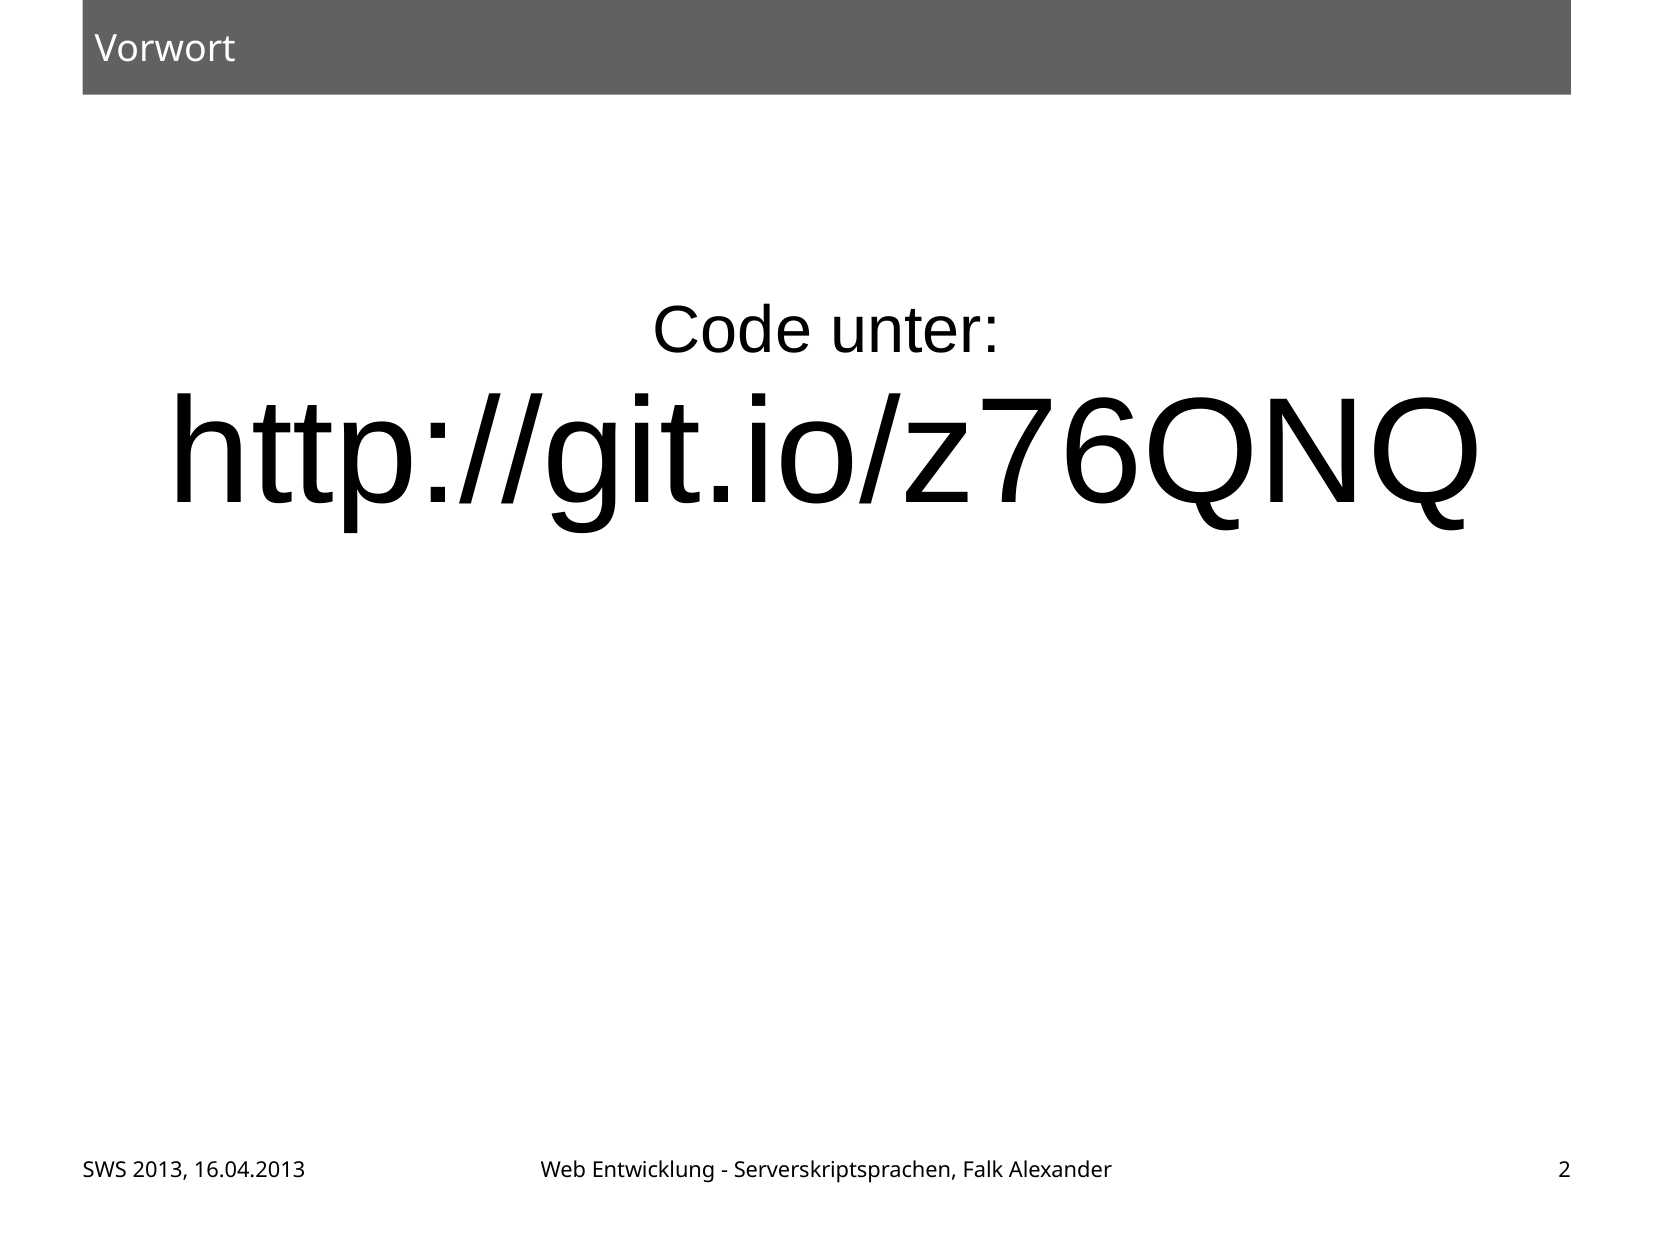

# Vorwort
Code unter:
http://git.io/z76QNQ
SWS 2013, 16.04.2013
Web Entwicklung - Serverskriptsprachen, Falk Alexander
2